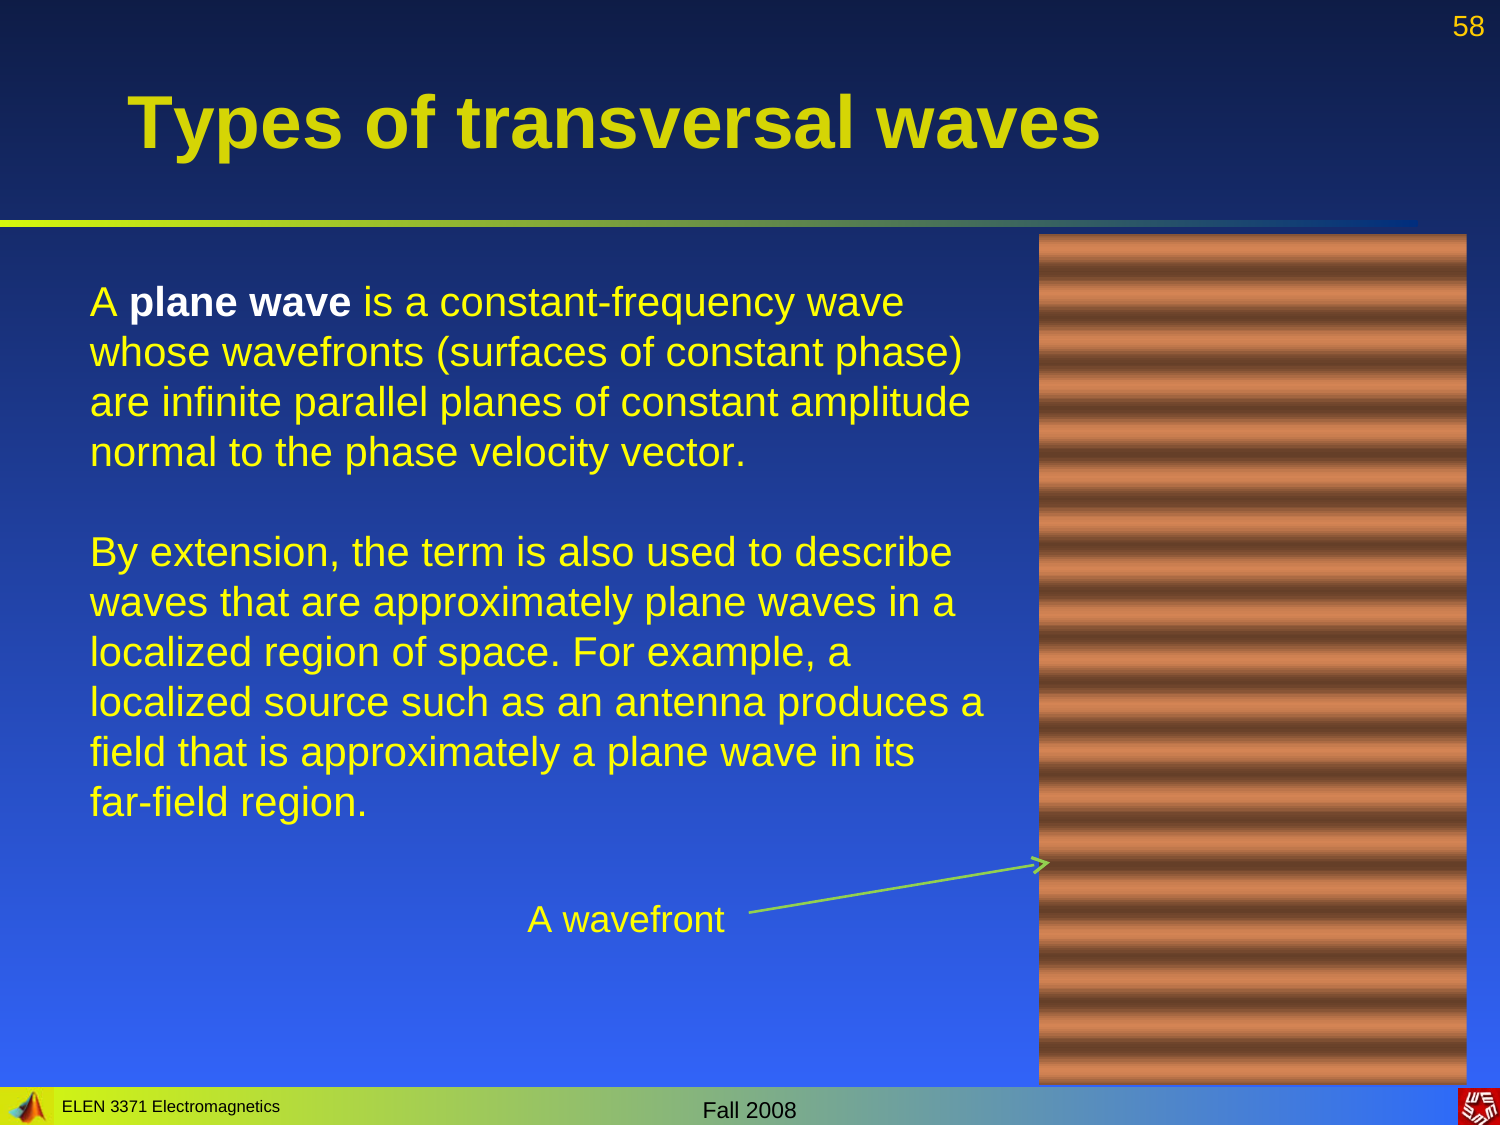

# Types of transversal waves
A plane wave is a constant-frequency wave whose wavefronts (surfaces of constant phase) are infinite parallel planes of constant amplitude normal to the phase velocity vector.
By extension, the term is also used to describe waves that are approximately plane waves in a localized region of space. For example, a localized source such as an antenna produces a field that is approximately a plane wave in its far-field region.
A wavefront